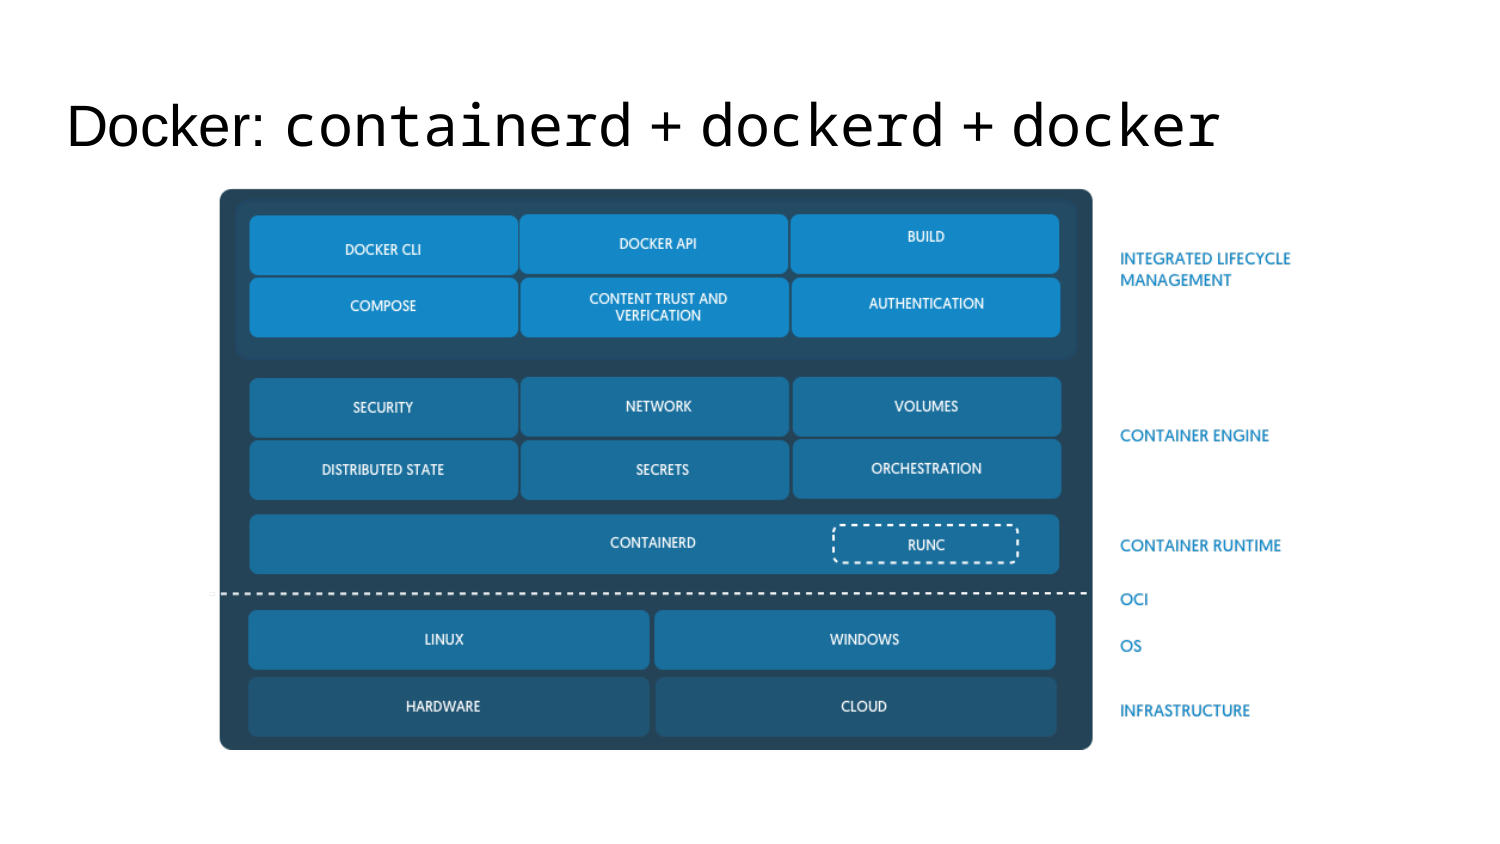

# Docker: containerd + dockerd + docker